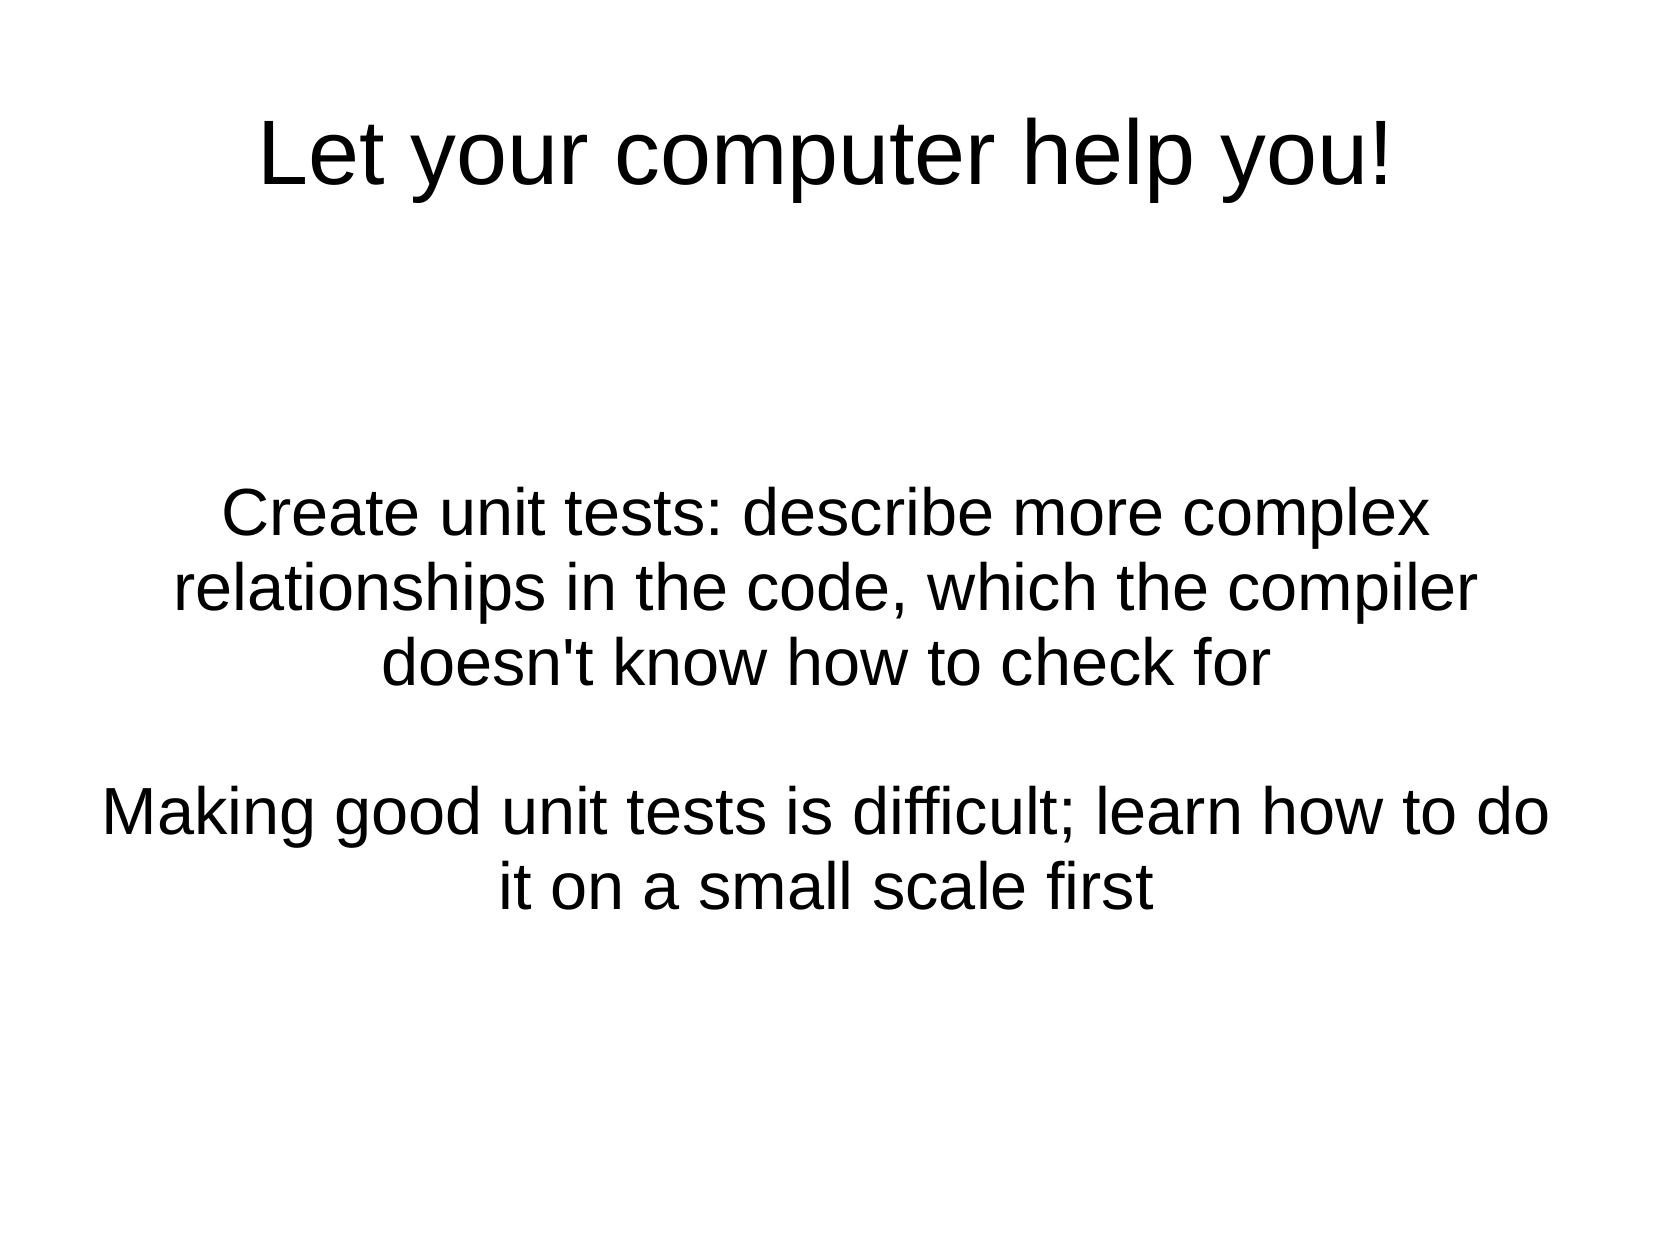

# Let your computer help you!
Create unit tests: describe more complex relationships in the code, which the compiler doesn't know how to check for
Making good unit tests is difficult; learn how to do it on a small scale first